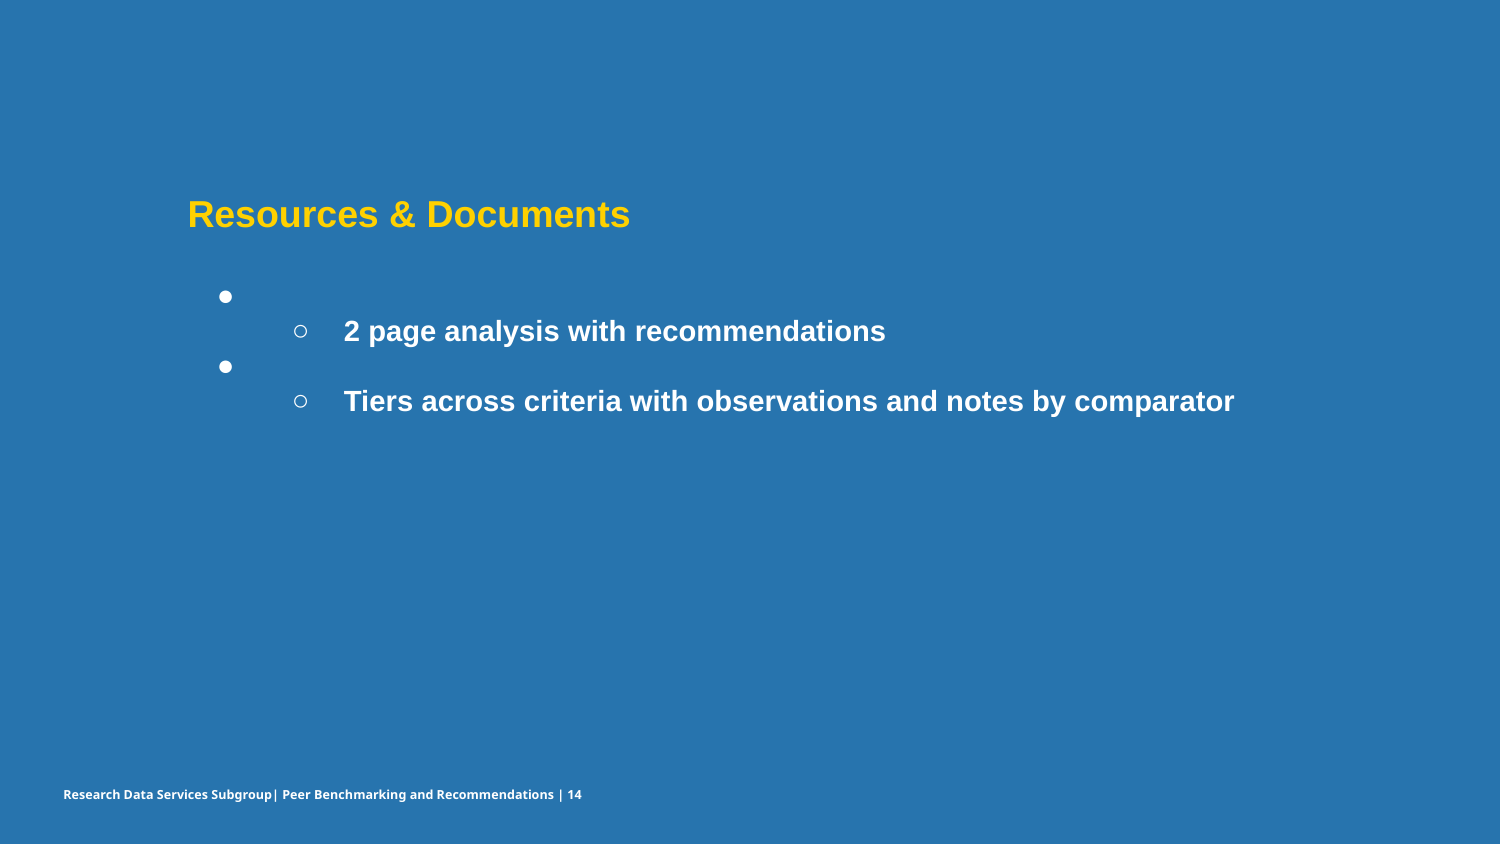

# Resources & Documents
UCLA2022 Final Analysis Recommendations
2 page analysis with recommendations
UCLA 2022 Benchmarking Summary Research Data Services
Tiers across criteria with observations and notes by comparator